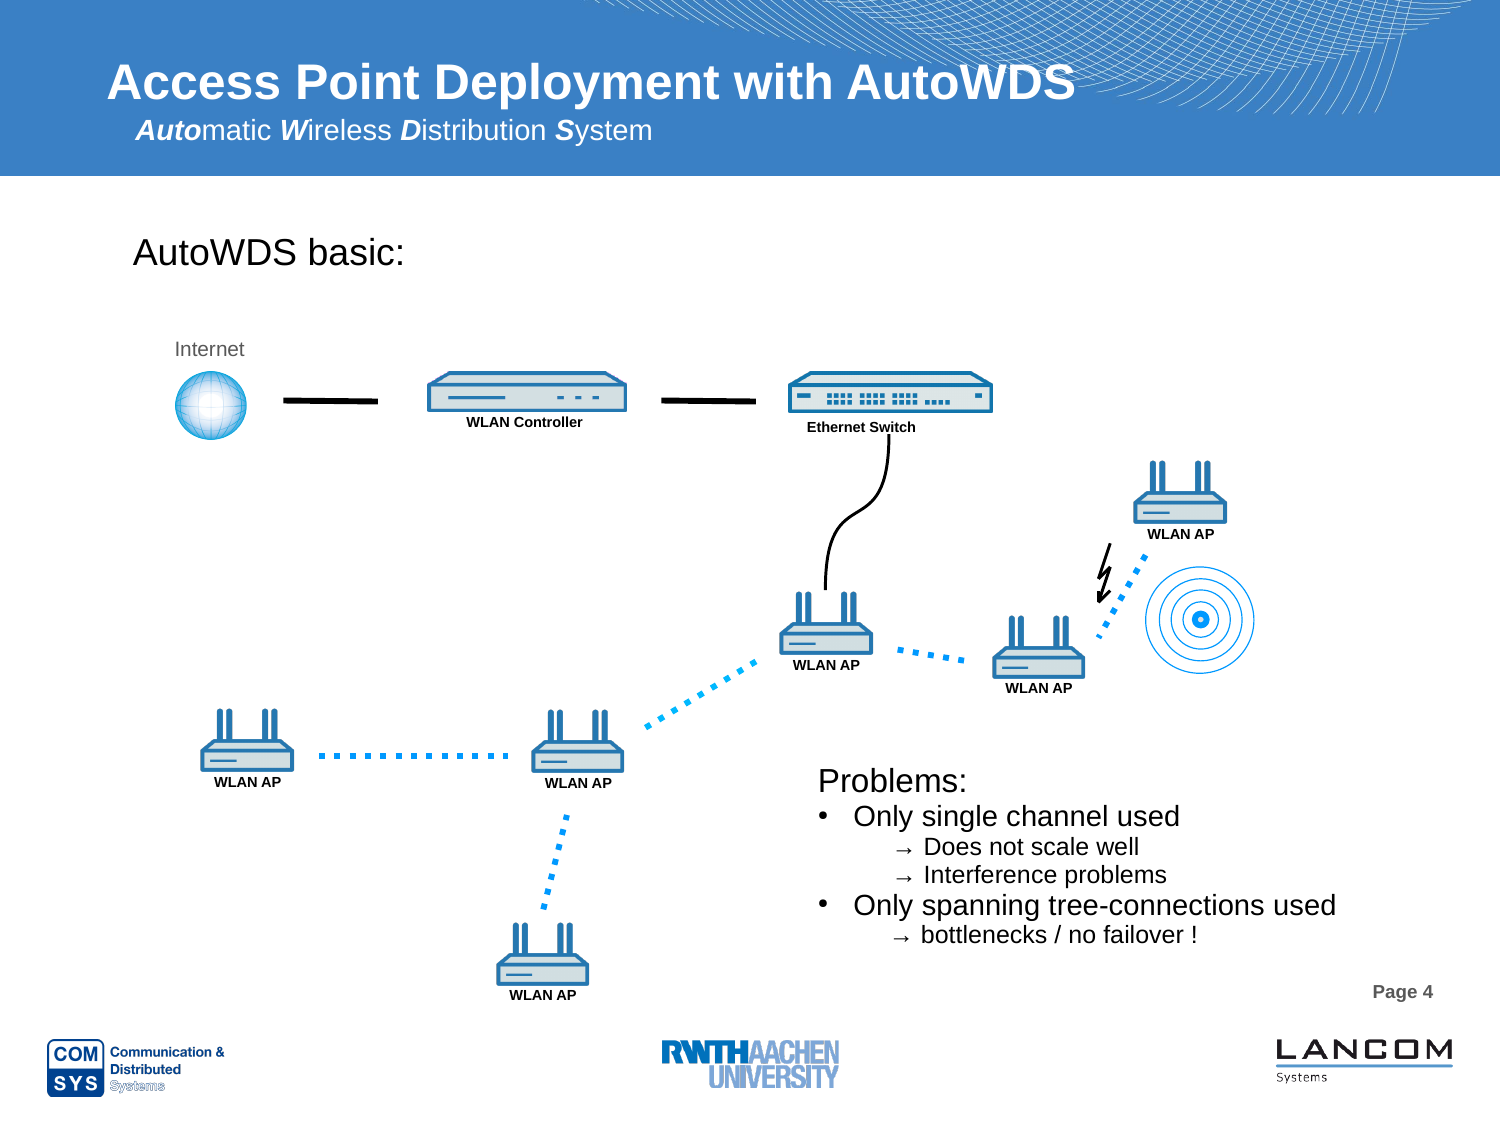

# Access Point Deployment with AutoWDS
Automatic Wireless Distribution System
AutoWDS basic:
Internet
WLAN Controller
Ethernet Switch
WLAN AP
WLAN AP
WLAN AP
WLAN AP
WLAN AP
Problems:
Only single channel used
	→ Does not scale well
	→ Interference problems
Only spanning tree-connections used
→ bottlenecks / no failover !
WLAN AP